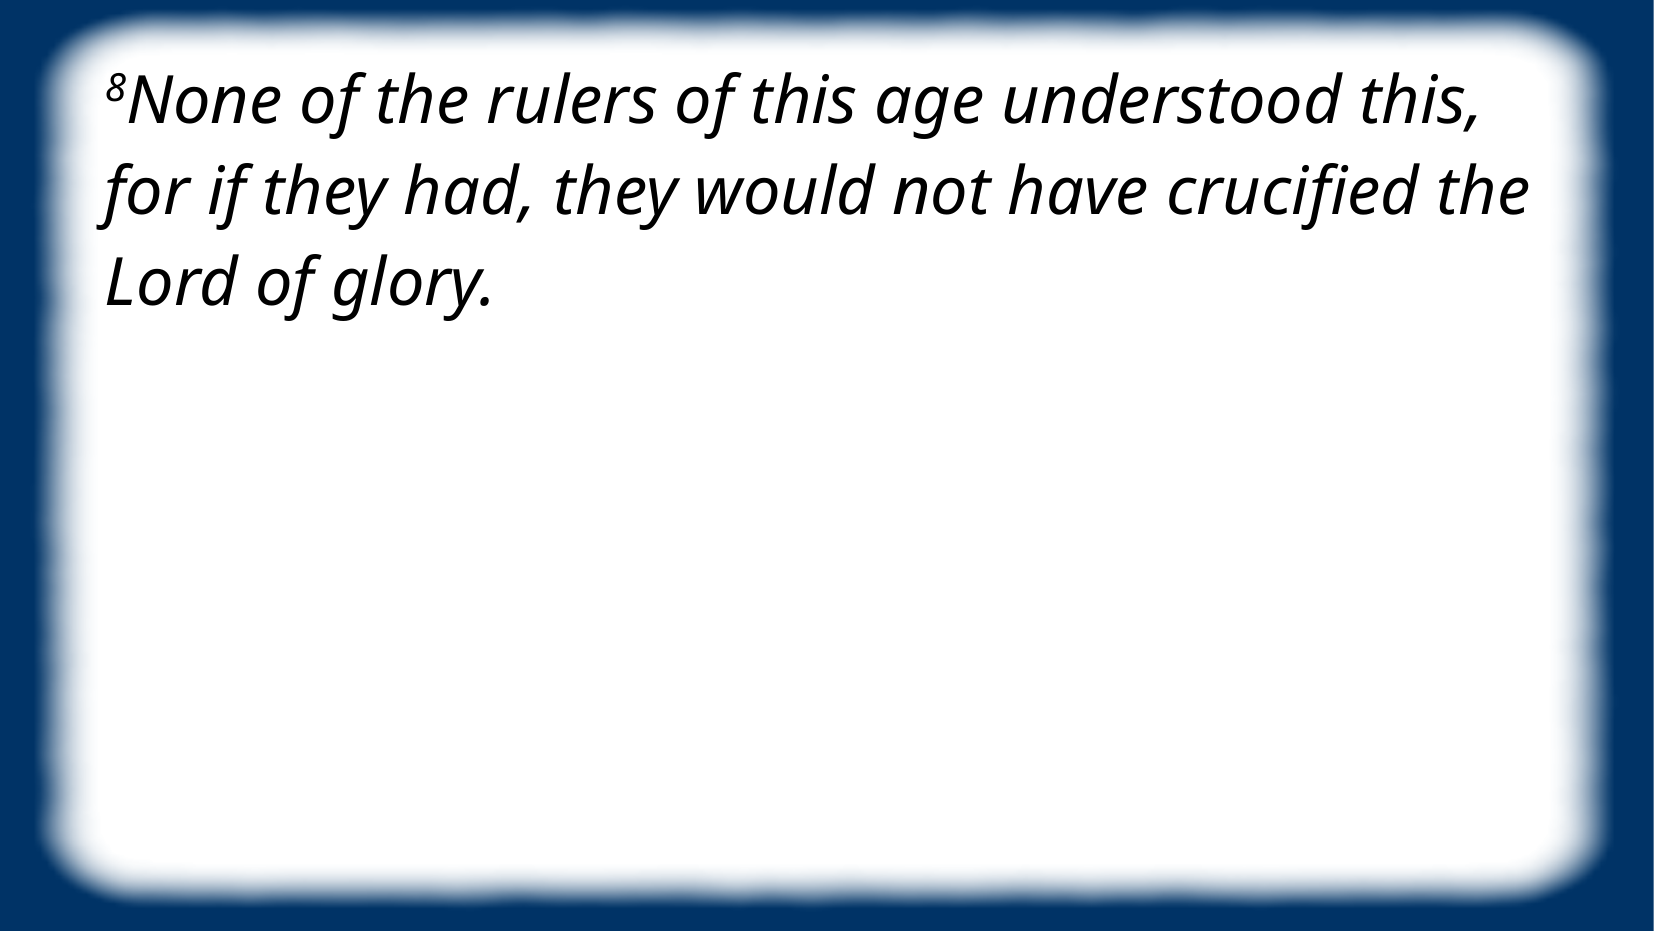

8None of the rulers of this age understood this, for if they had, they would not have crucified the Lord of glory.